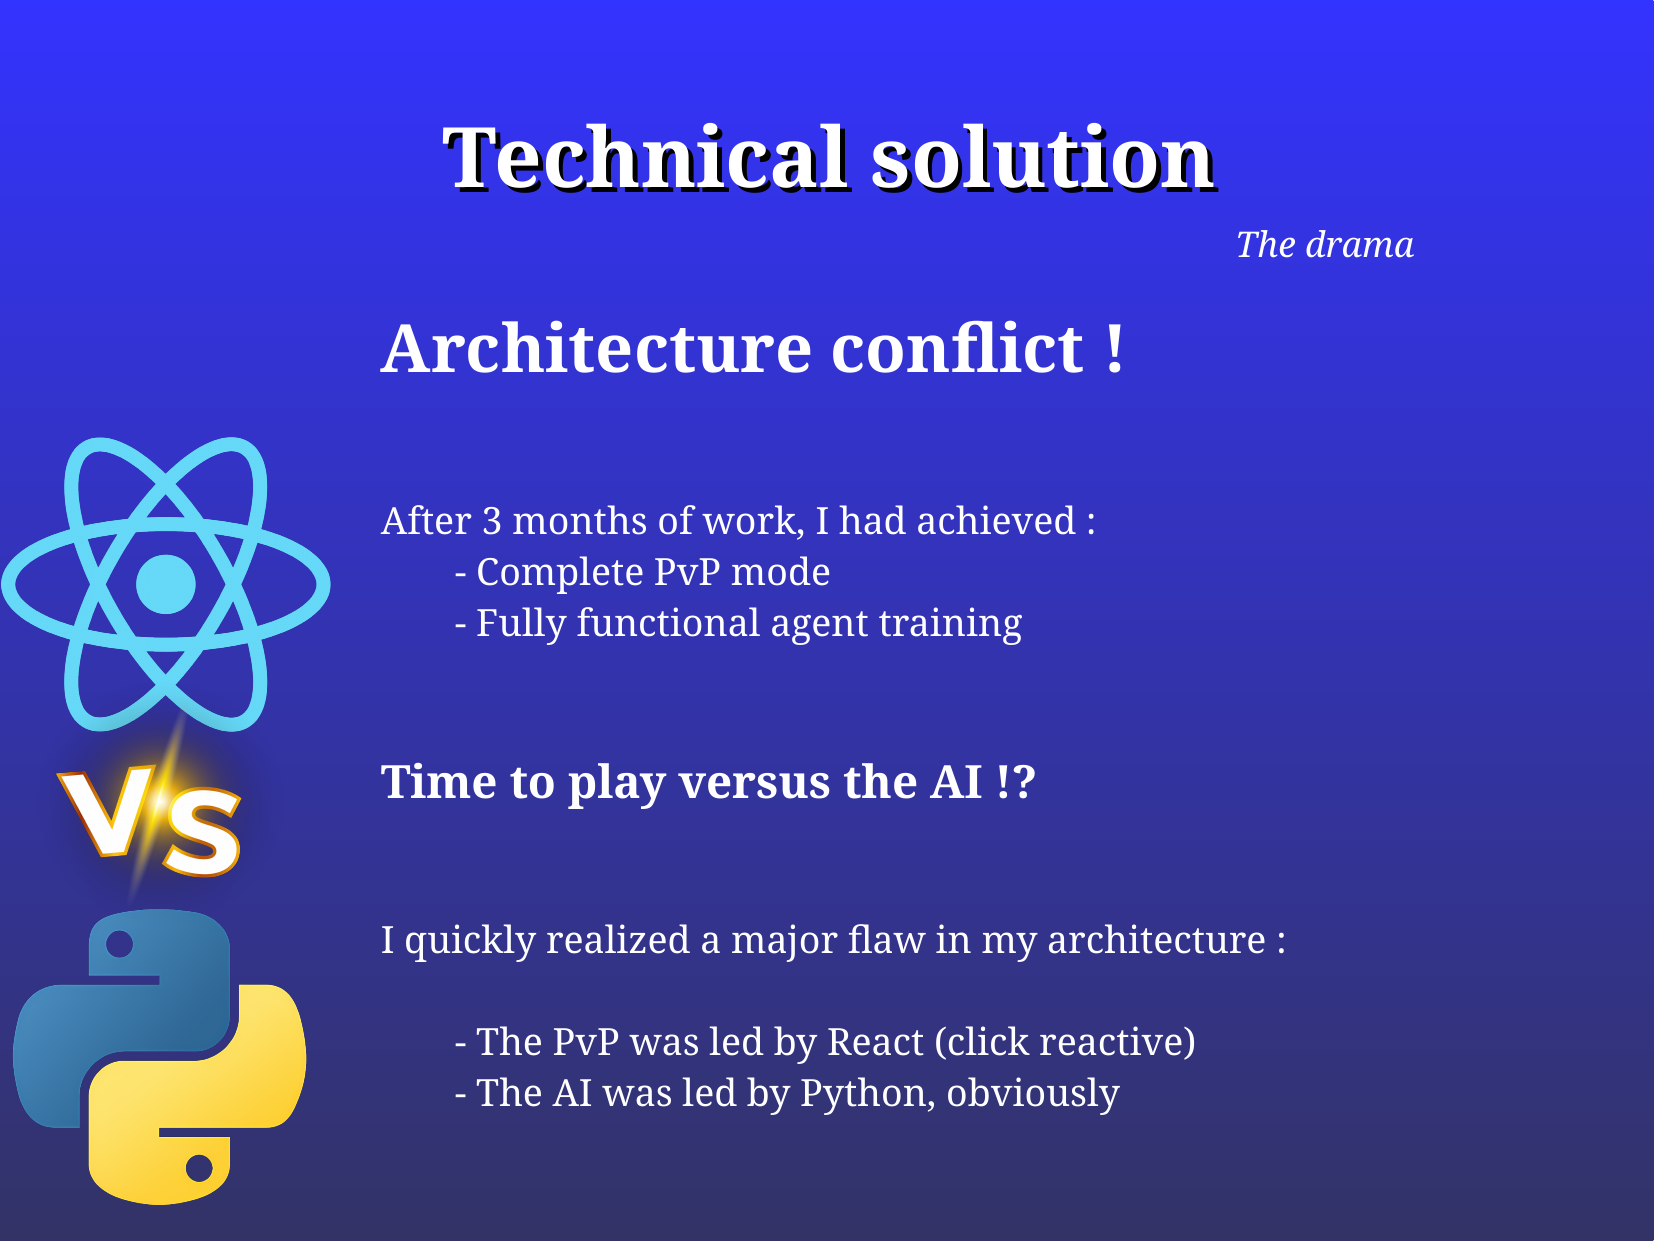

Technical solution
The drama
Architecture conflict !
After 3 months of work, I had achieved :
	- Complete PvP mode
	- Fully functional agent training
Time to play versus the AI !?
I quickly realized a major flaw in my architecture :
	- The PvP was led by React (click reactive)
	- The AI was led by Python, obviously
They could NOT work together !!!